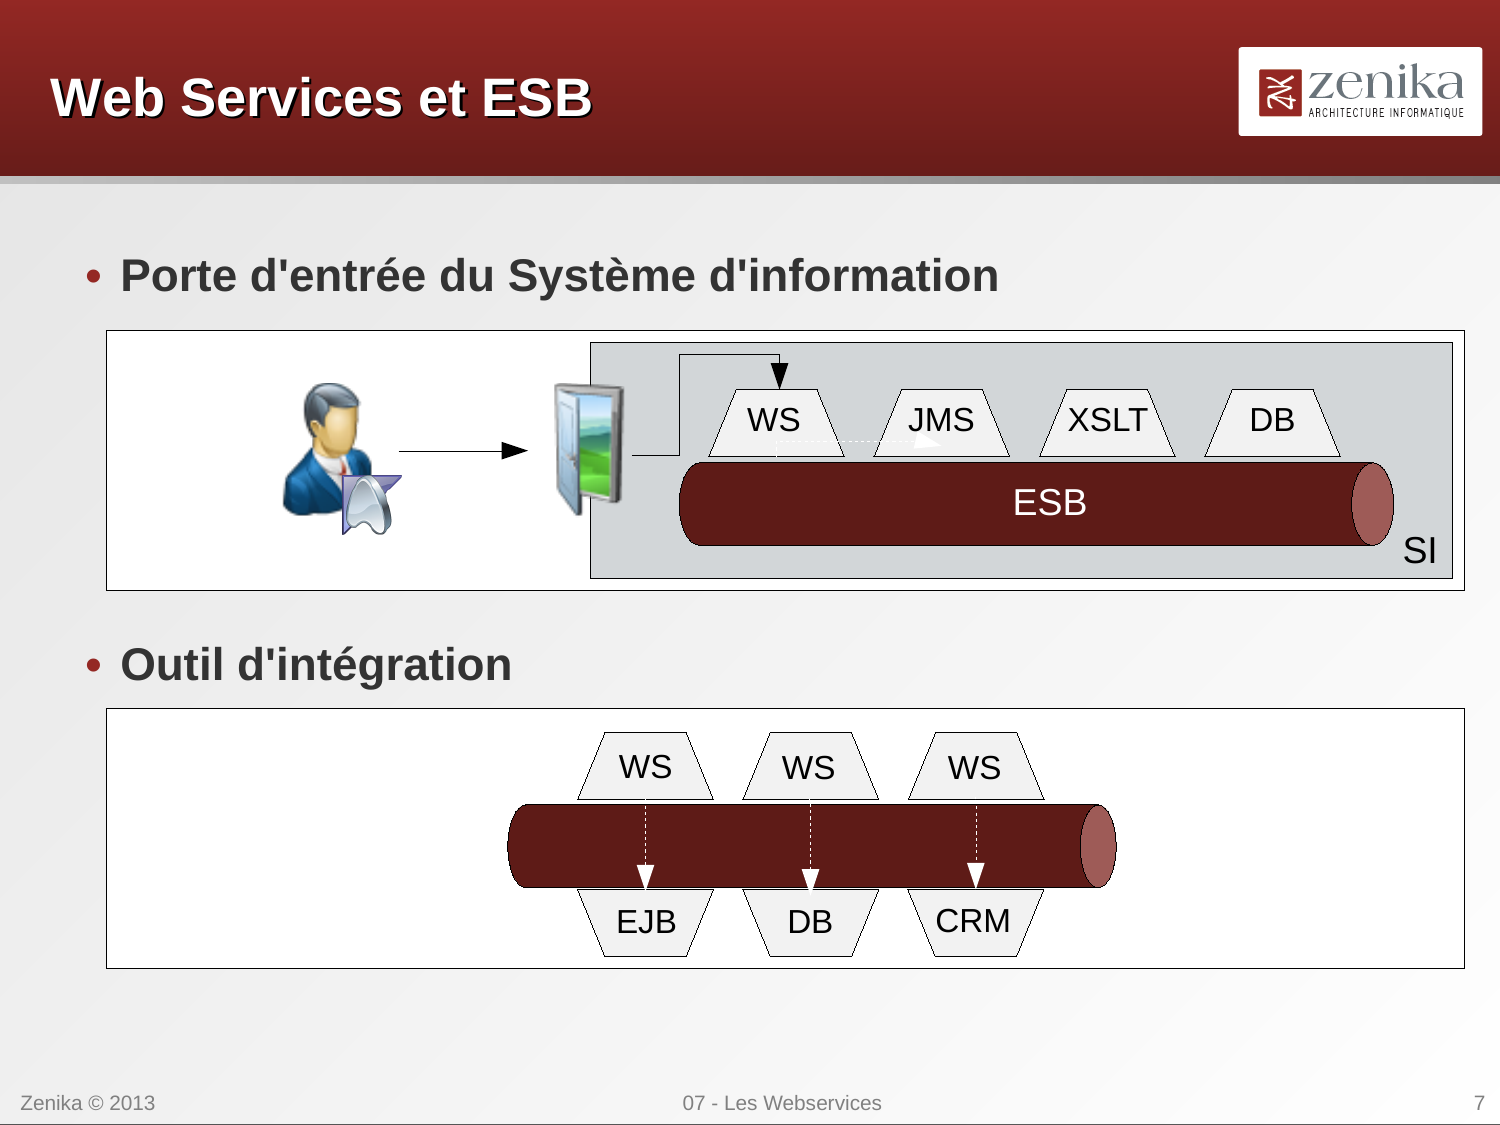

# Web Services et ESB
Porte d'entrée du Système d'information
Outil d'intégration
SI
WS
JMS
WS
XSLT
WS
WS
DB
ESB
WS
WS
WS
WS
WS
CRM
EJB
WS
WS
DB